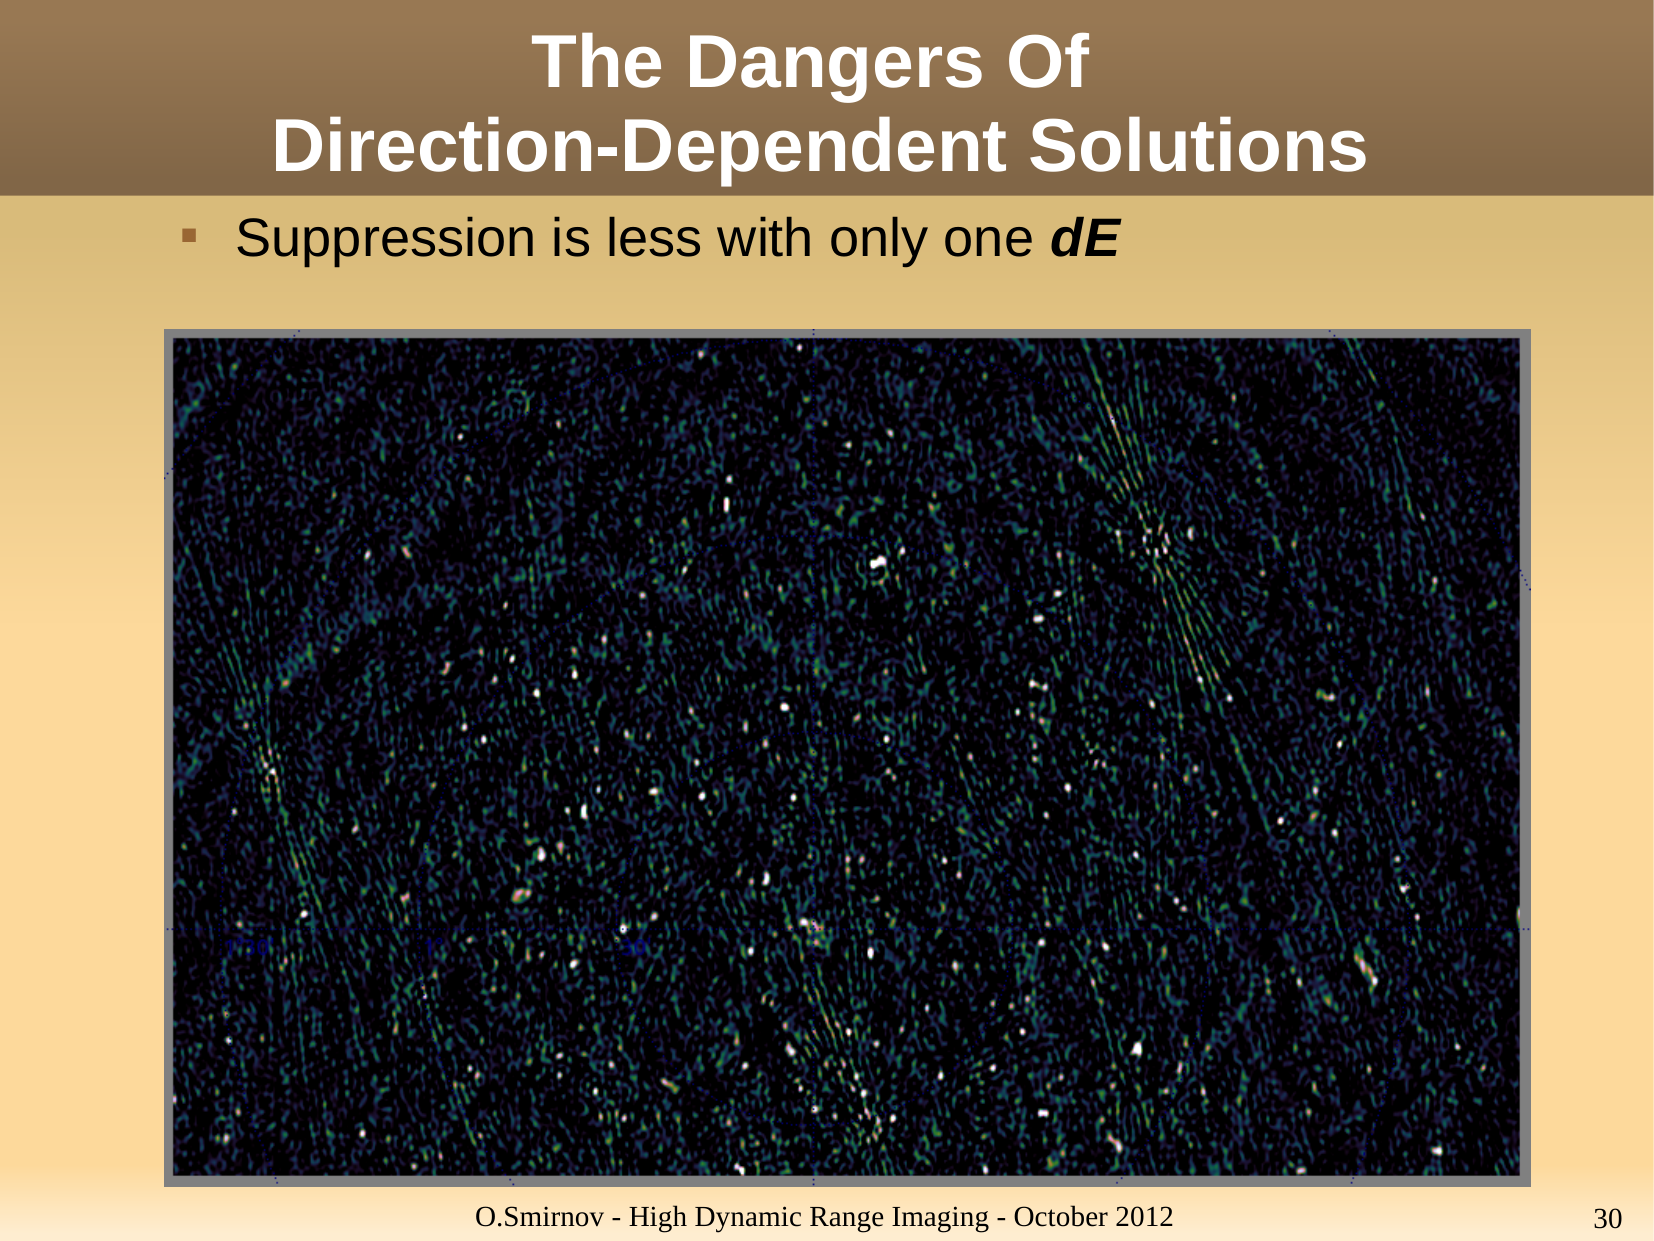

# The Dangers Of Direction-Dependent Solutions
Suppression is less with only one dE
Our target
O.Smirnov - High Dynamic Range Imaging - October 2012
30